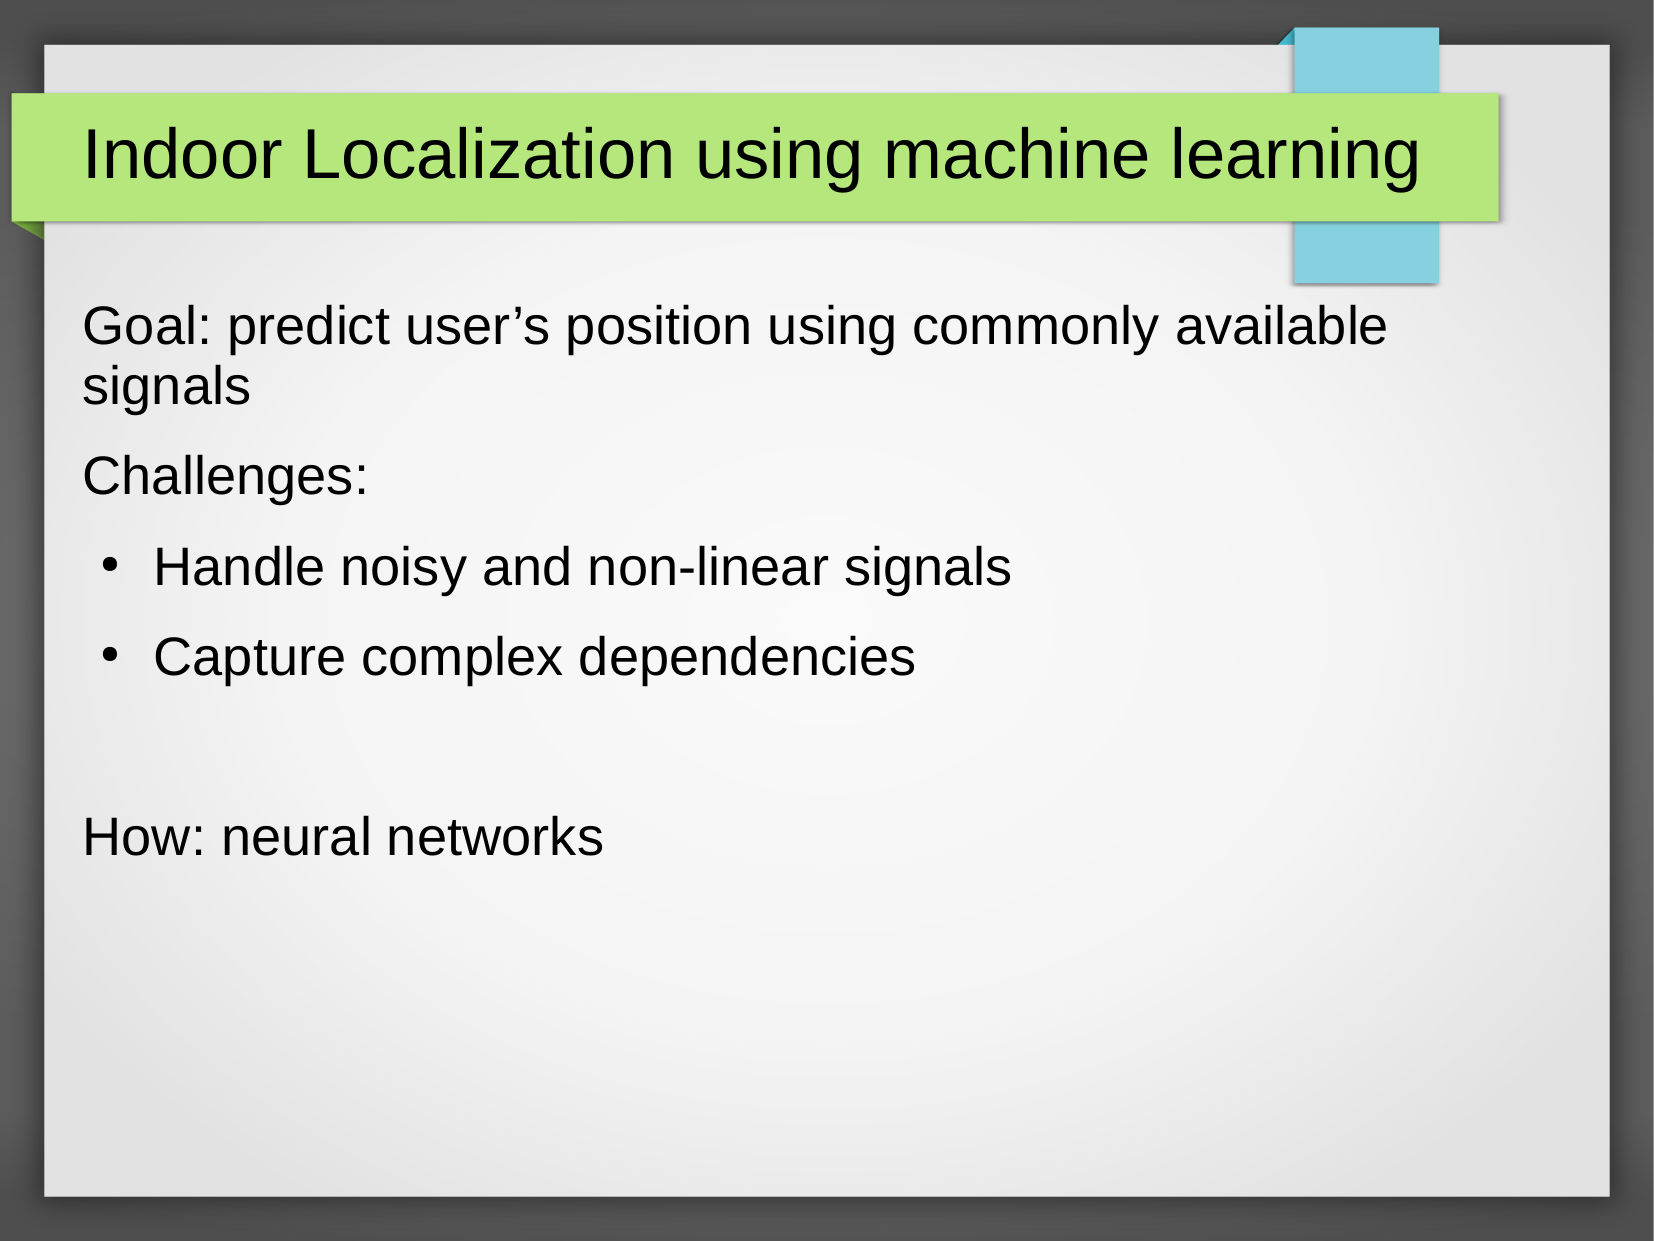

# Indoor Localization using machine learning
Goal: predict user’s position using commonly available signals
Challenges:
Handle noisy and non-linear signals
Capture complex dependencies
How: neural networks